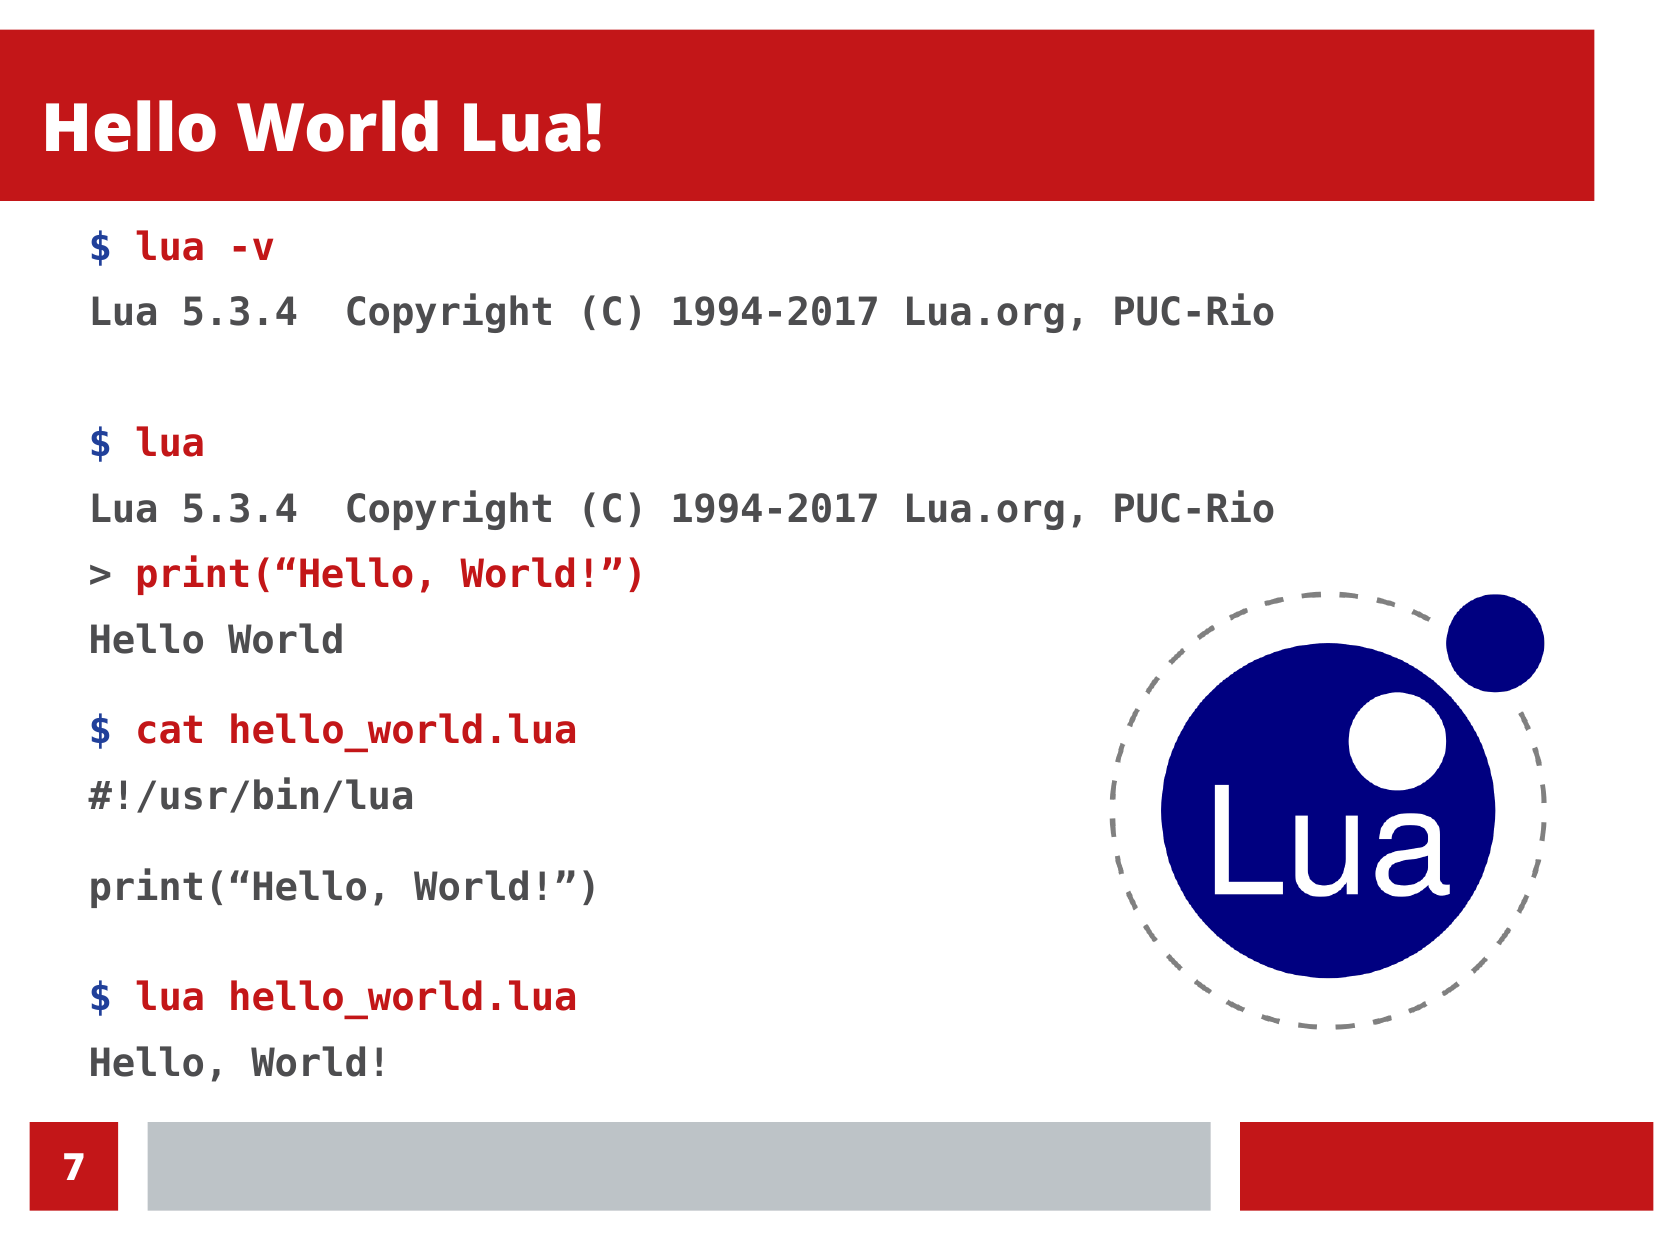

# Hello World Lua!
$ lua -v
Lua 5.3.4 Copyright (C) 1994-2017 Lua.org, PUC-Rio
$ lua
Lua 5.3.4 Copyright (C) 1994-2017 Lua.org, PUC-Rio
> print(“Hello, World!”)
Hello World
$ cat hello_world.lua
#!/usr/bin/lua
print(“Hello, World!”)
$ lua hello_world.lua
Hello, World!
7